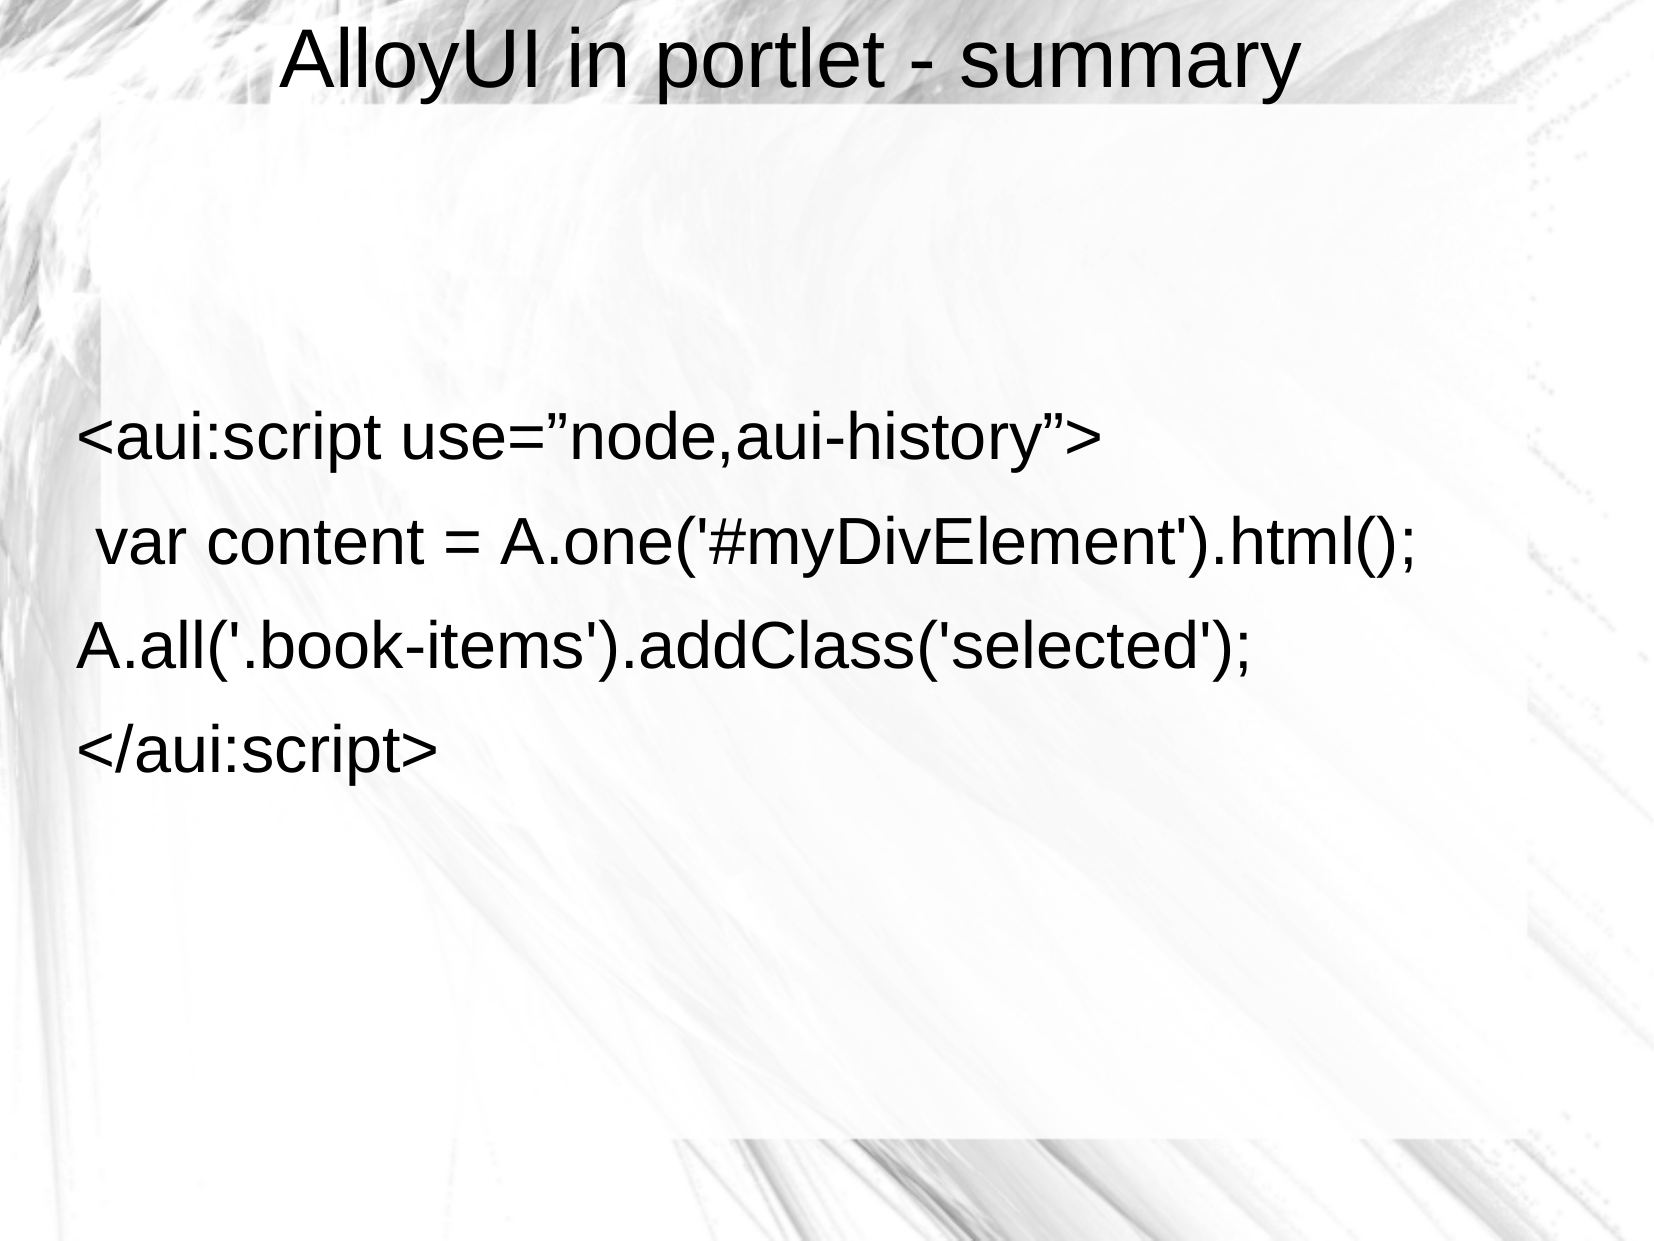

# AlloyUI in portlet - summary
<aui:script use=”node,aui-history”>
 var content = A.one('#myDivElement').html();
A.all('.book-items').addClass('selected');
</aui:script>